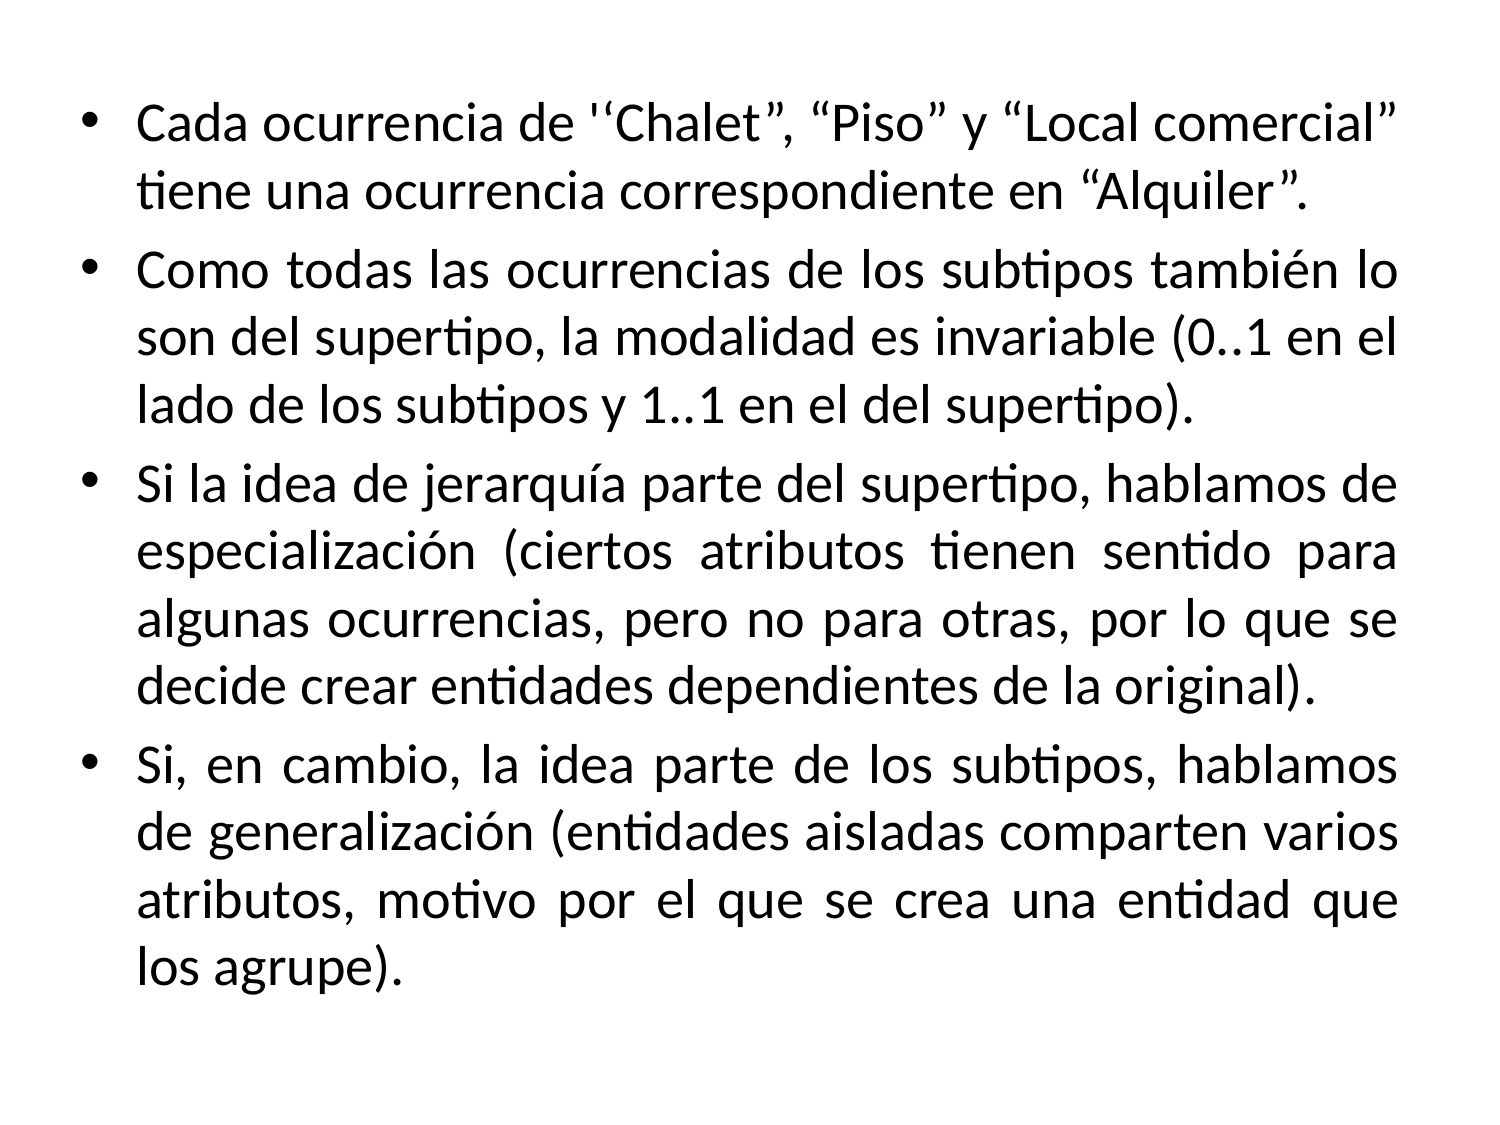

# Cada ocurrencia de '‘Chalet”, “Piso” y “Local comercial” tiene una ocurrencia correspondiente en “Alquiler”.
Como todas las ocurrencias de los subtipos también lo son del supertipo, la modalidad es invariable (0..1 en el lado de los subtipos y 1..1 en el del supertipo).
Si la idea de jerarquía parte del supertipo, hablamos de especialización (ciertos atributos tienen sentido para algunas ocurrencias, pero no para otras, por lo que se decide crear entidades dependientes de la original).
Si, en cambio, la idea parte de los subtipos, hablamos de generalización (entidades aisladas comparten varios atributos, motivo por el que se crea una entidad que los agrupe).